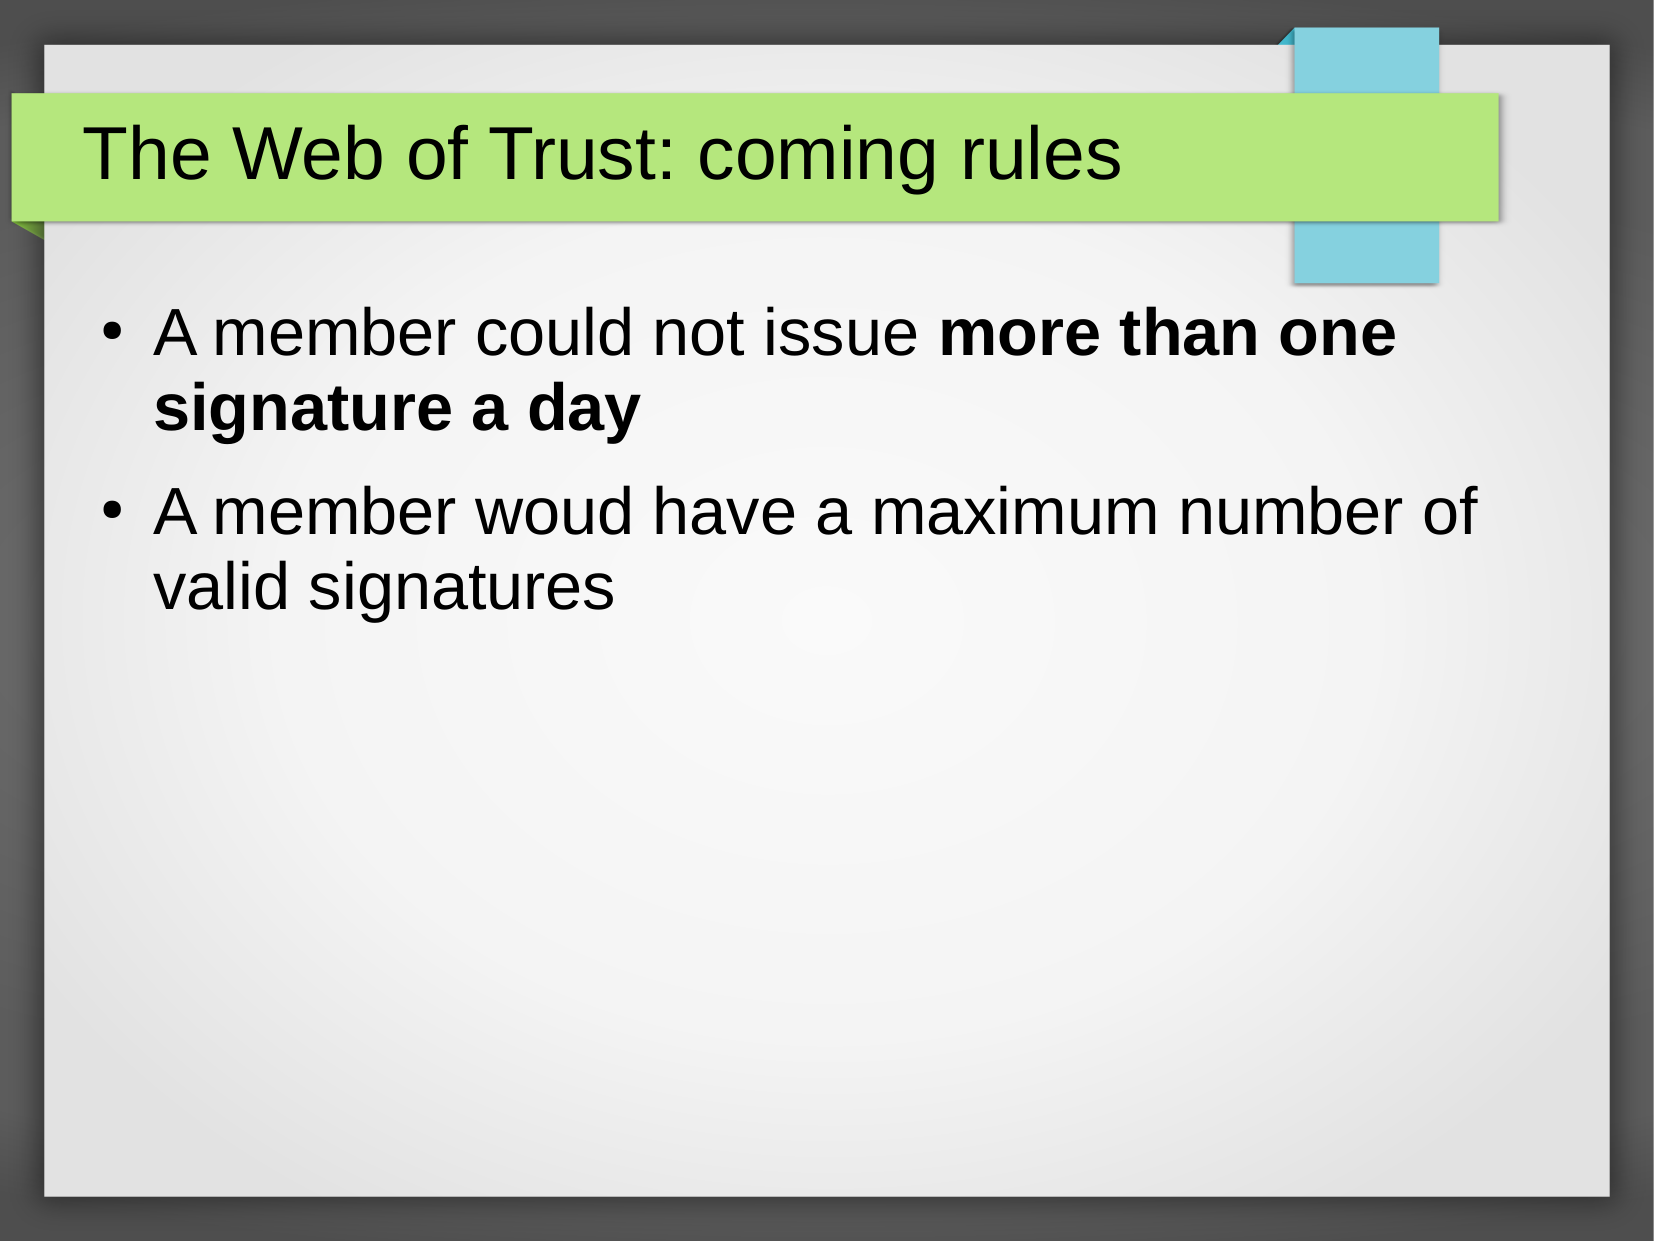

# The Web of Trust: coming rules
A member could not issue more than one signature a day
A member woud have a maximum number of valid signatures